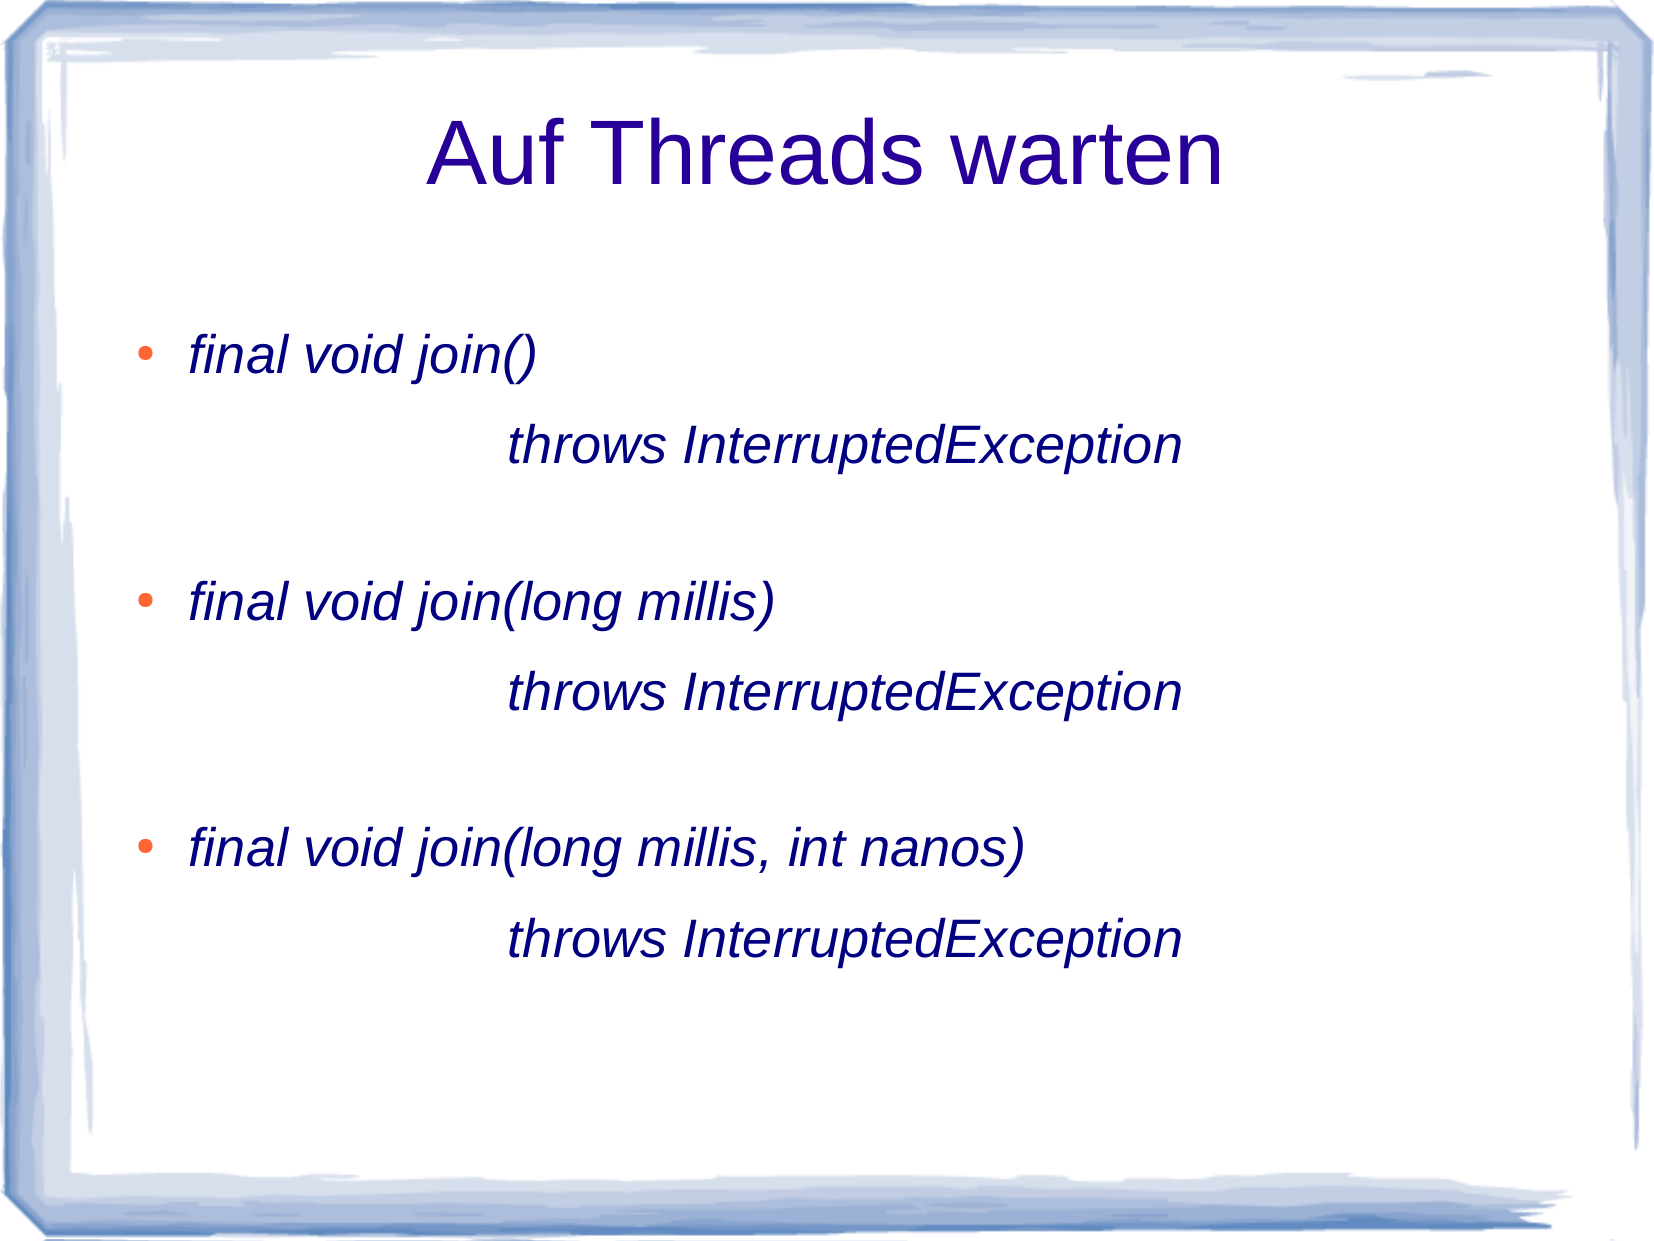

# Auf Threads warten
final void join()
throws InterruptedException
final void join(long millis)
throws InterruptedException
final void join(long millis, int nanos)
throws InterruptedException